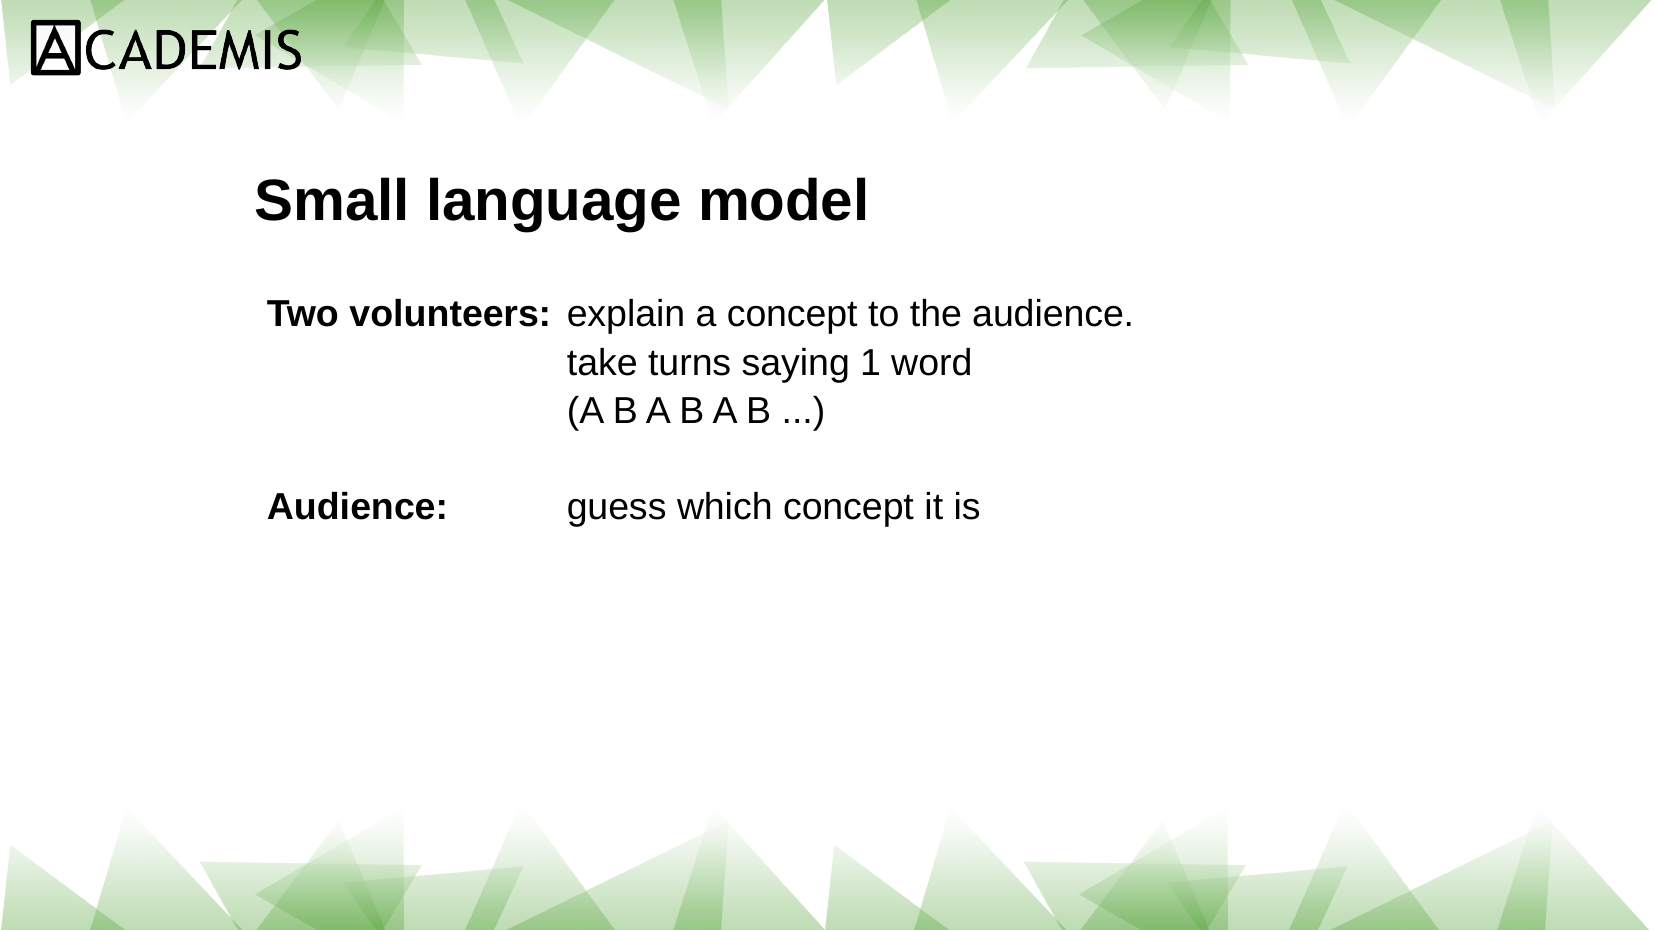

# Small language model
Two volunteers: 	explain a concept to the audience.
				take turns saying 1 word
				(A B A B A B ...)
Audience:		guess which concept it is